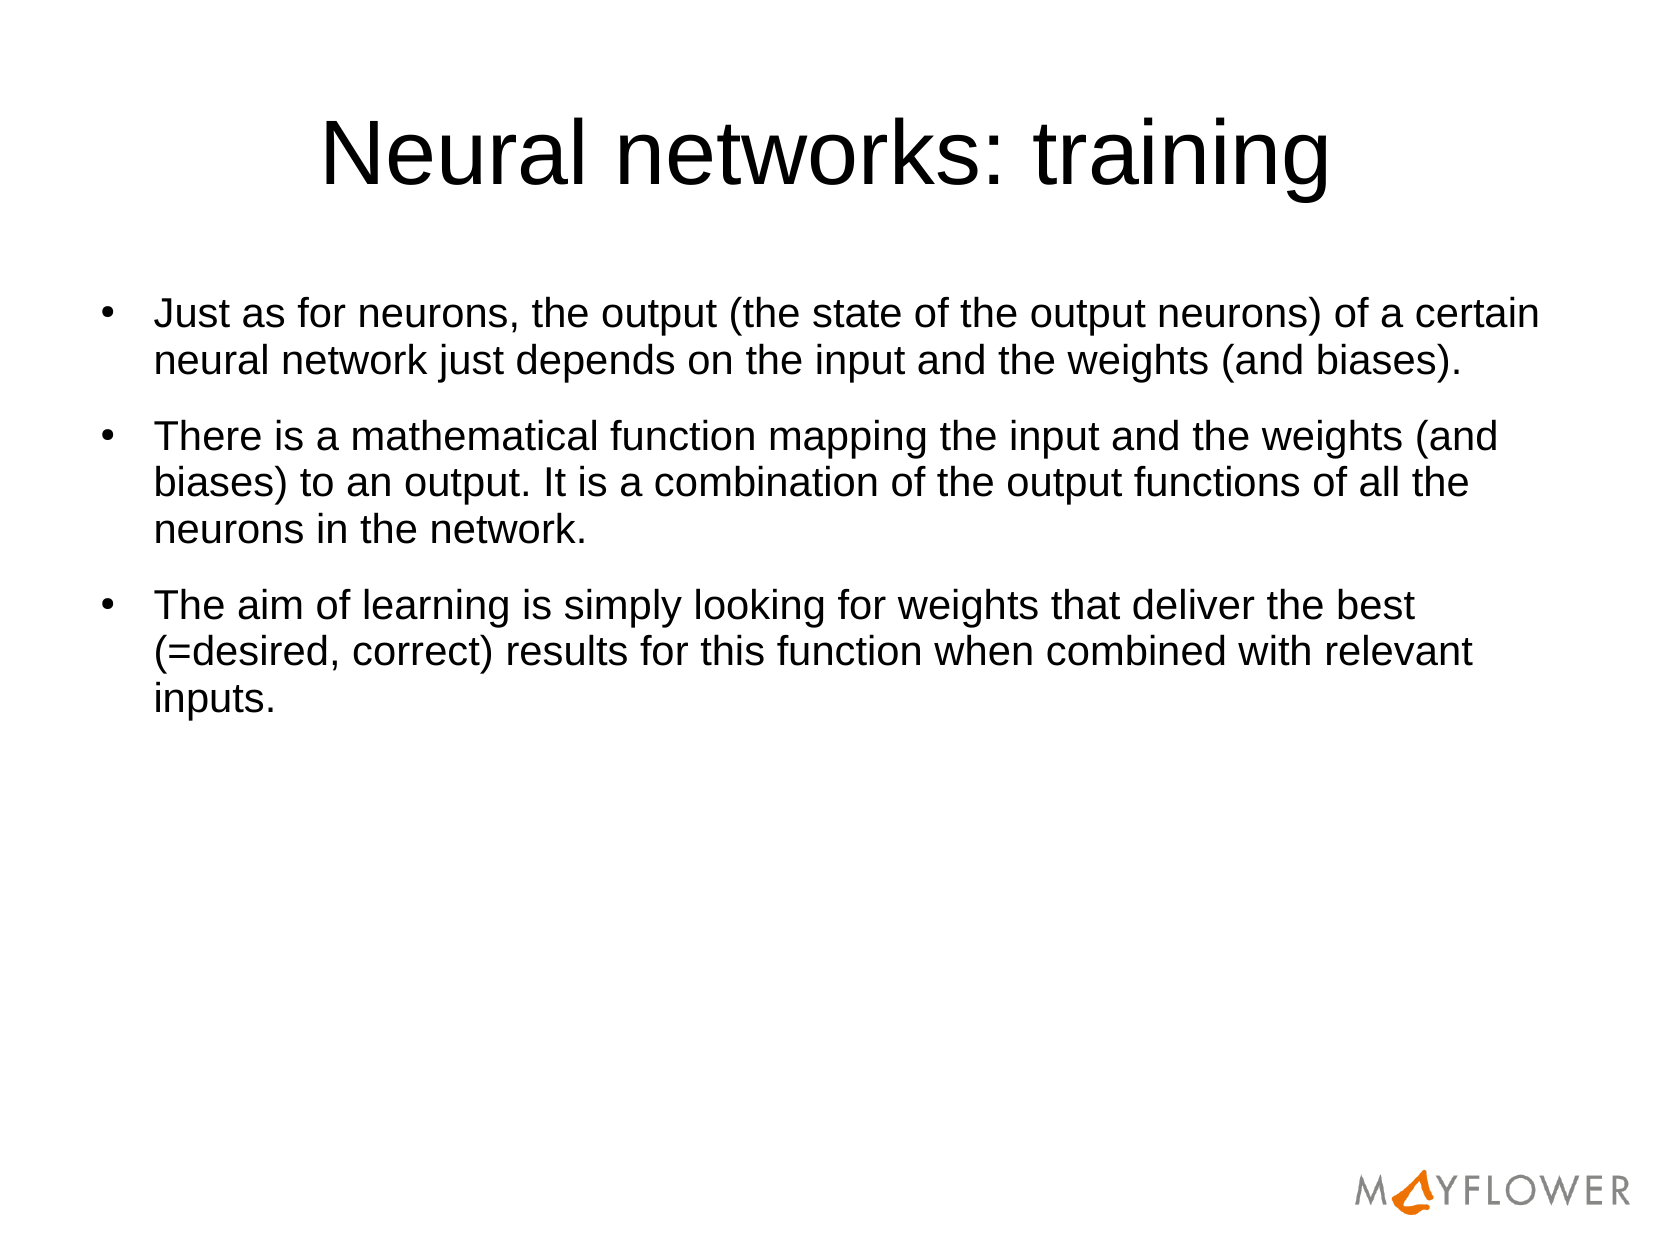

# Neural networks: training
Just as for neurons, the output (the state of the output neurons) of a certain neural network just depends on the input and the weights (and biases).
There is a mathematical function mapping the input and the weights (and biases) to an output. It is a combination of the output functions of all the neurons in the network.
The aim of learning is simply looking for weights that deliver the best (=desired, correct) results for this function when combined with relevant inputs.